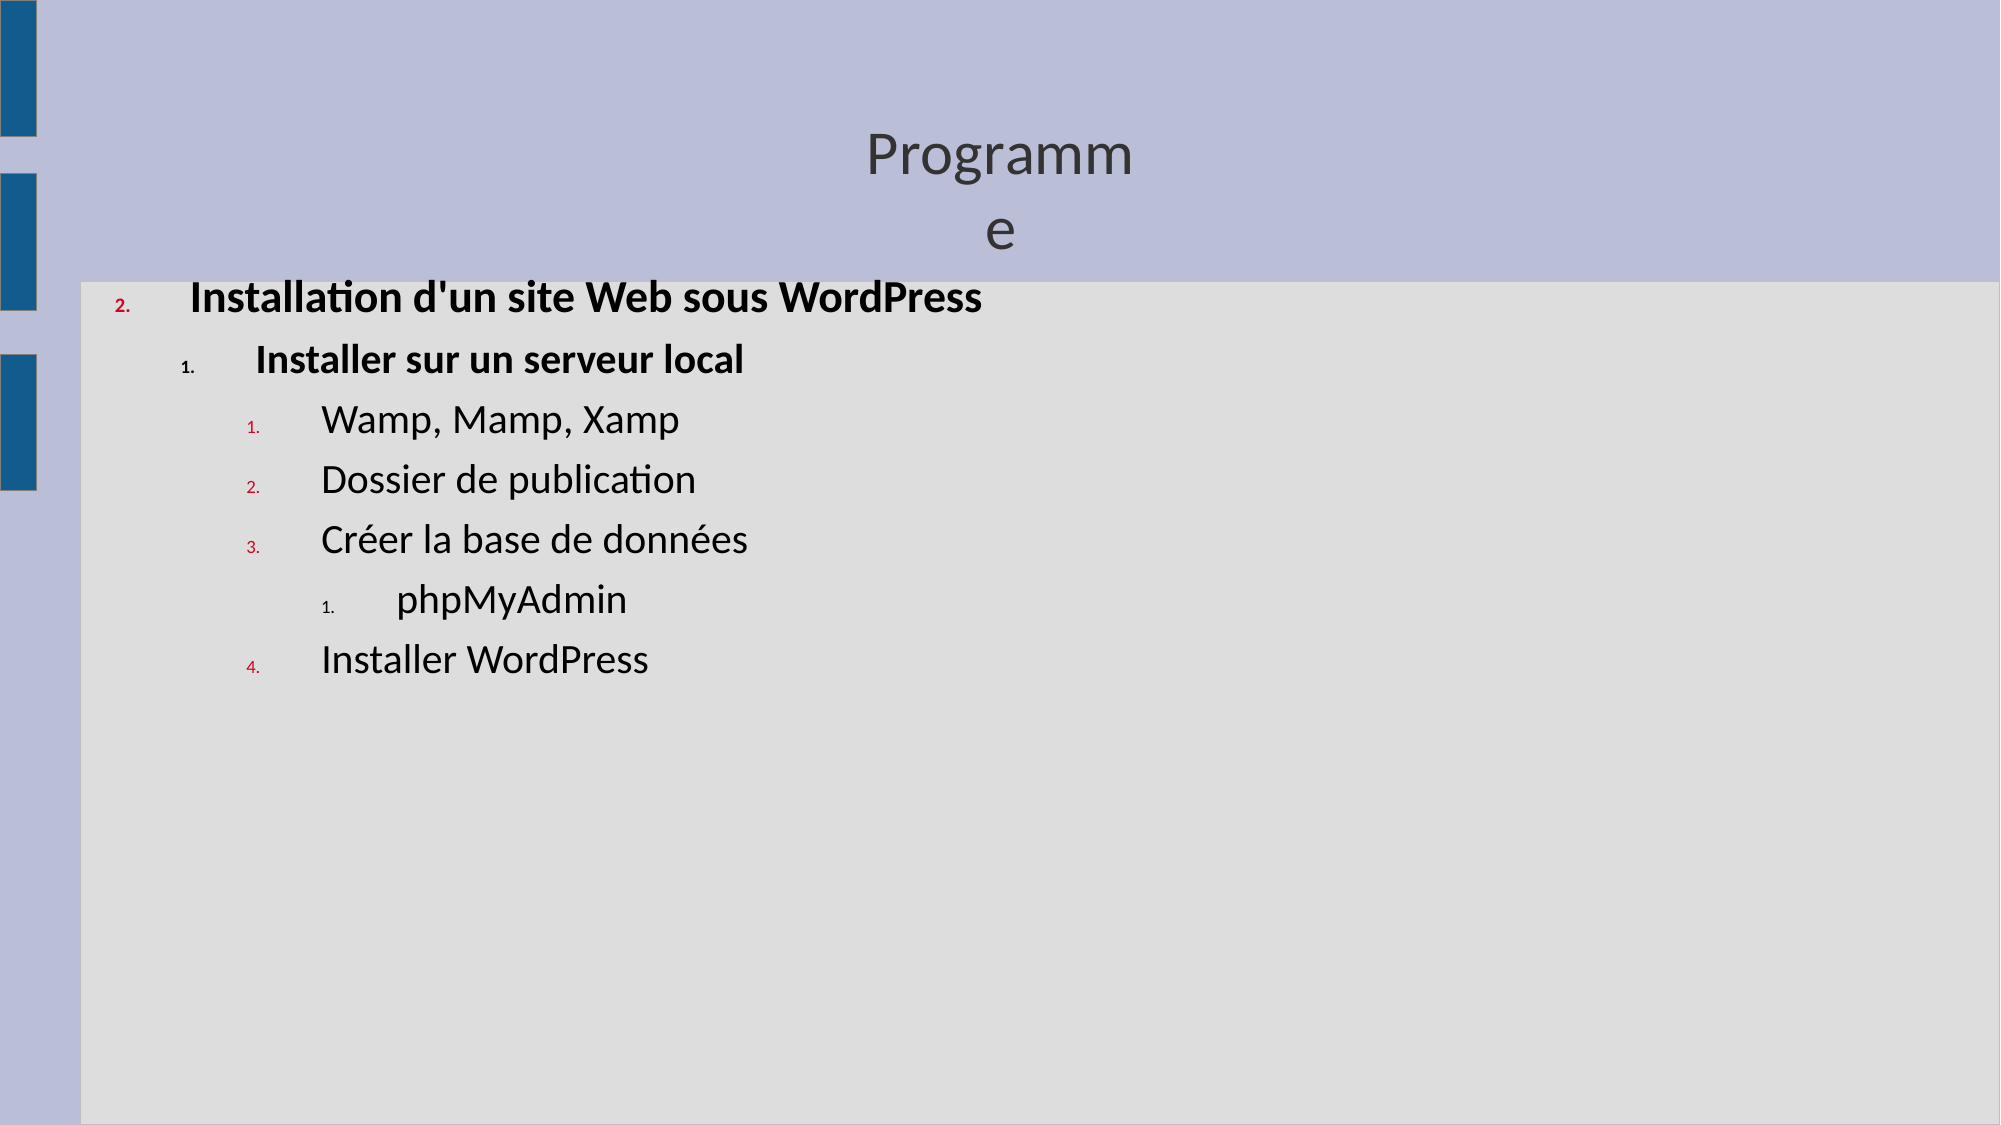

# Programme
Installation d'un site Web sous WordPress
Installer sur un serveur local
Wamp, Mamp, Xamp
Dossier de publication
Créer la base de données
phpMyAdmin
Installer WordPress